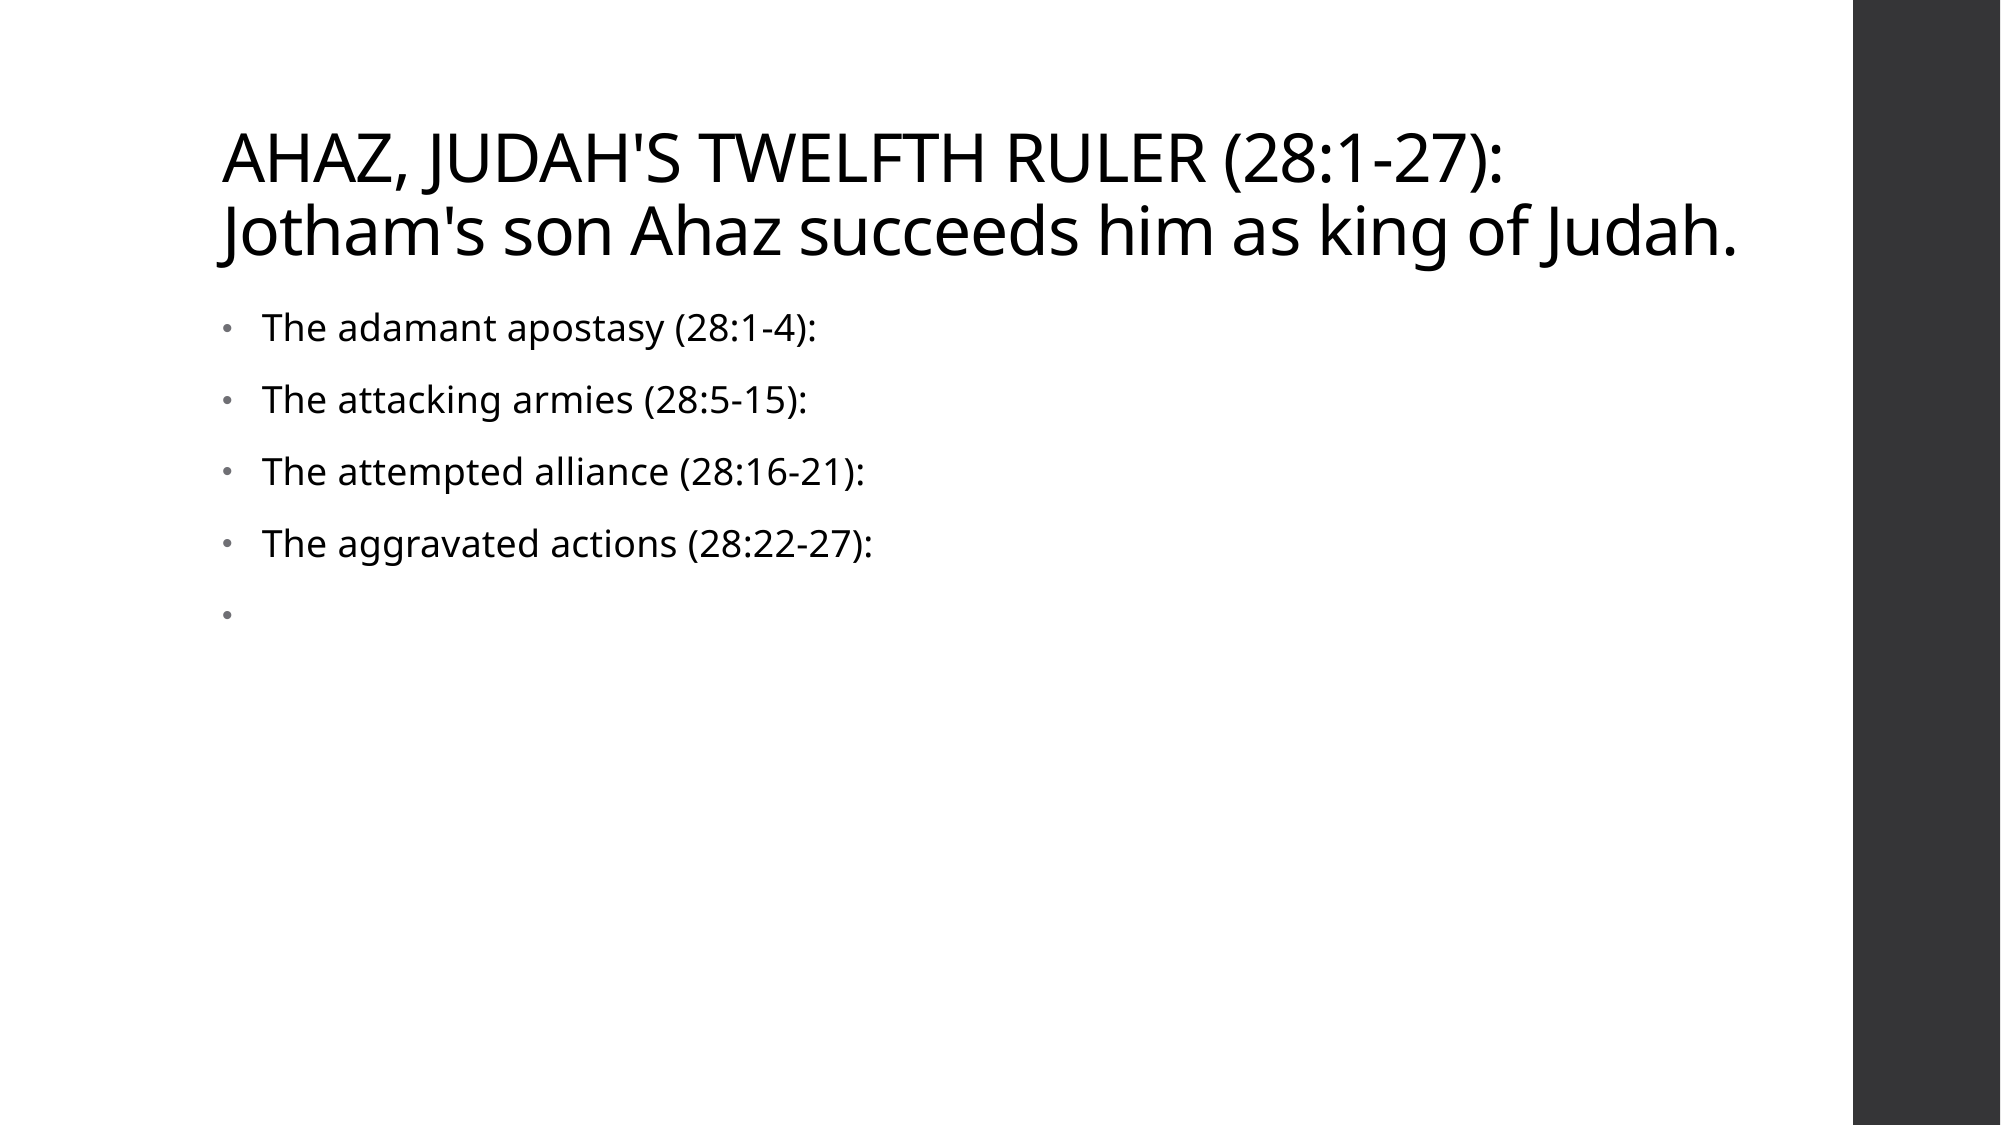

# AHAZ, JUDAH'S TWELFTH RULER (28:1-27): Jotham's son Ahaz succeeds him as king of Judah.
 The adamant apostasy (28:1-4):
 The attacking armies (28:5-15):
 The attempted alliance (28:16-21):
 The aggravated actions (28:22-27):